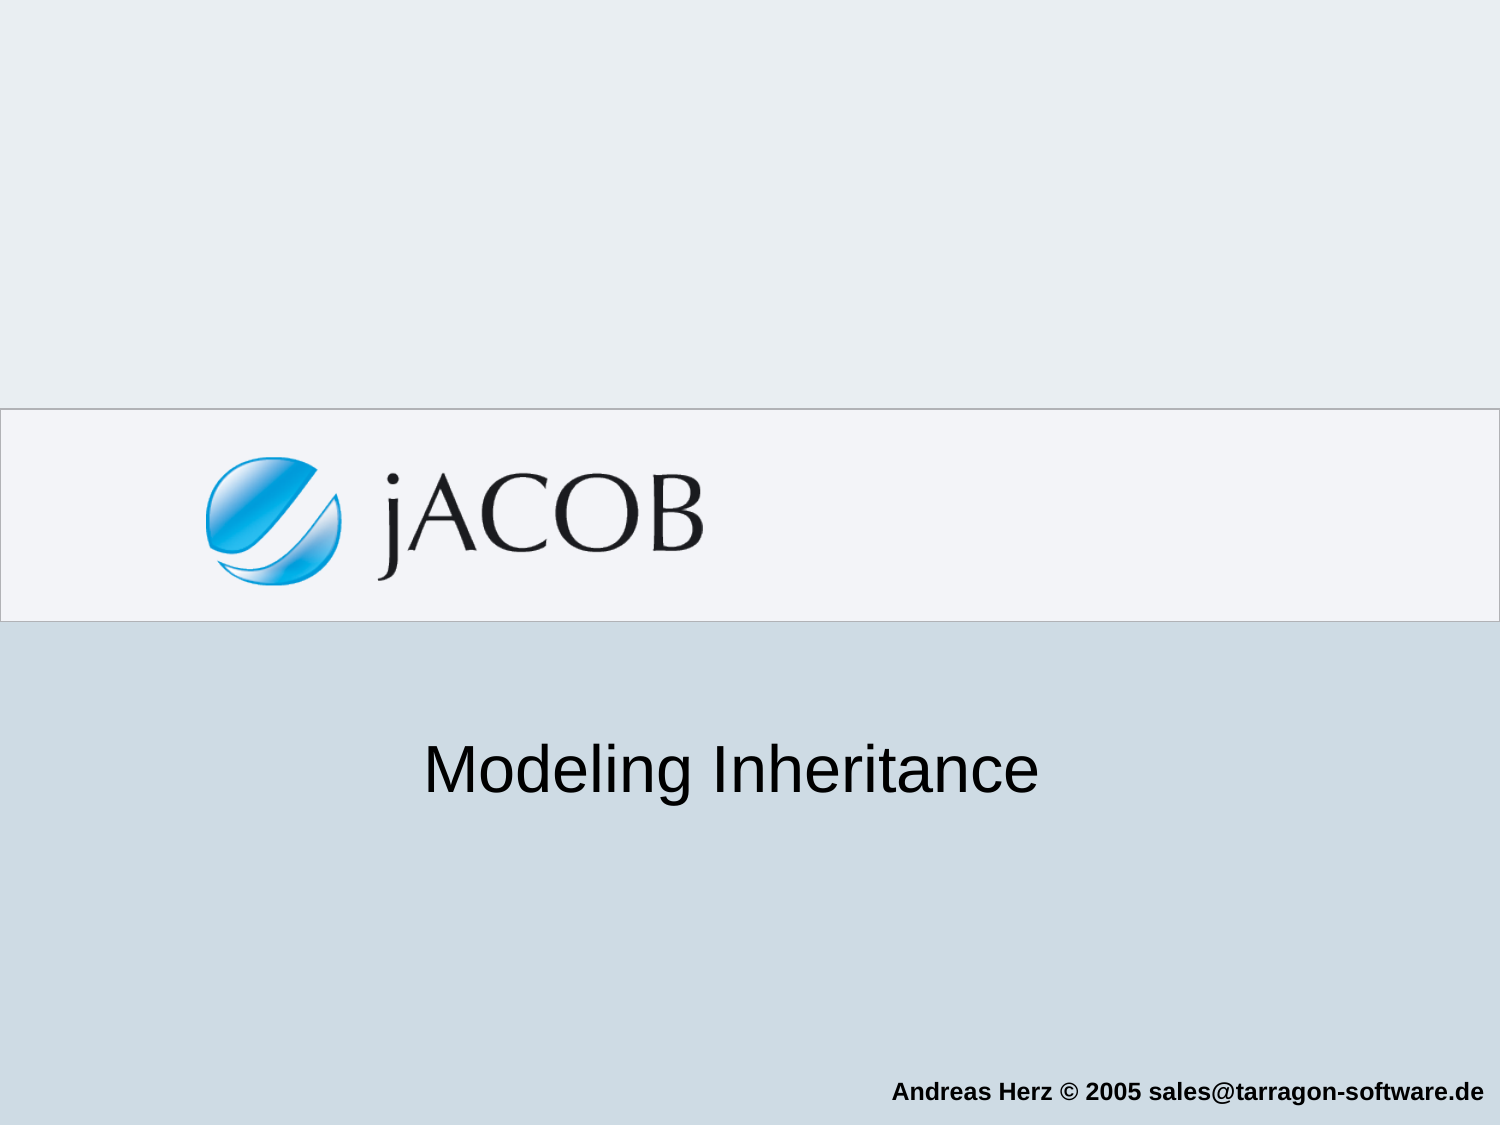

# Modeling Inheritance
Andreas Herz © 2005 sales@tarragon-software.de